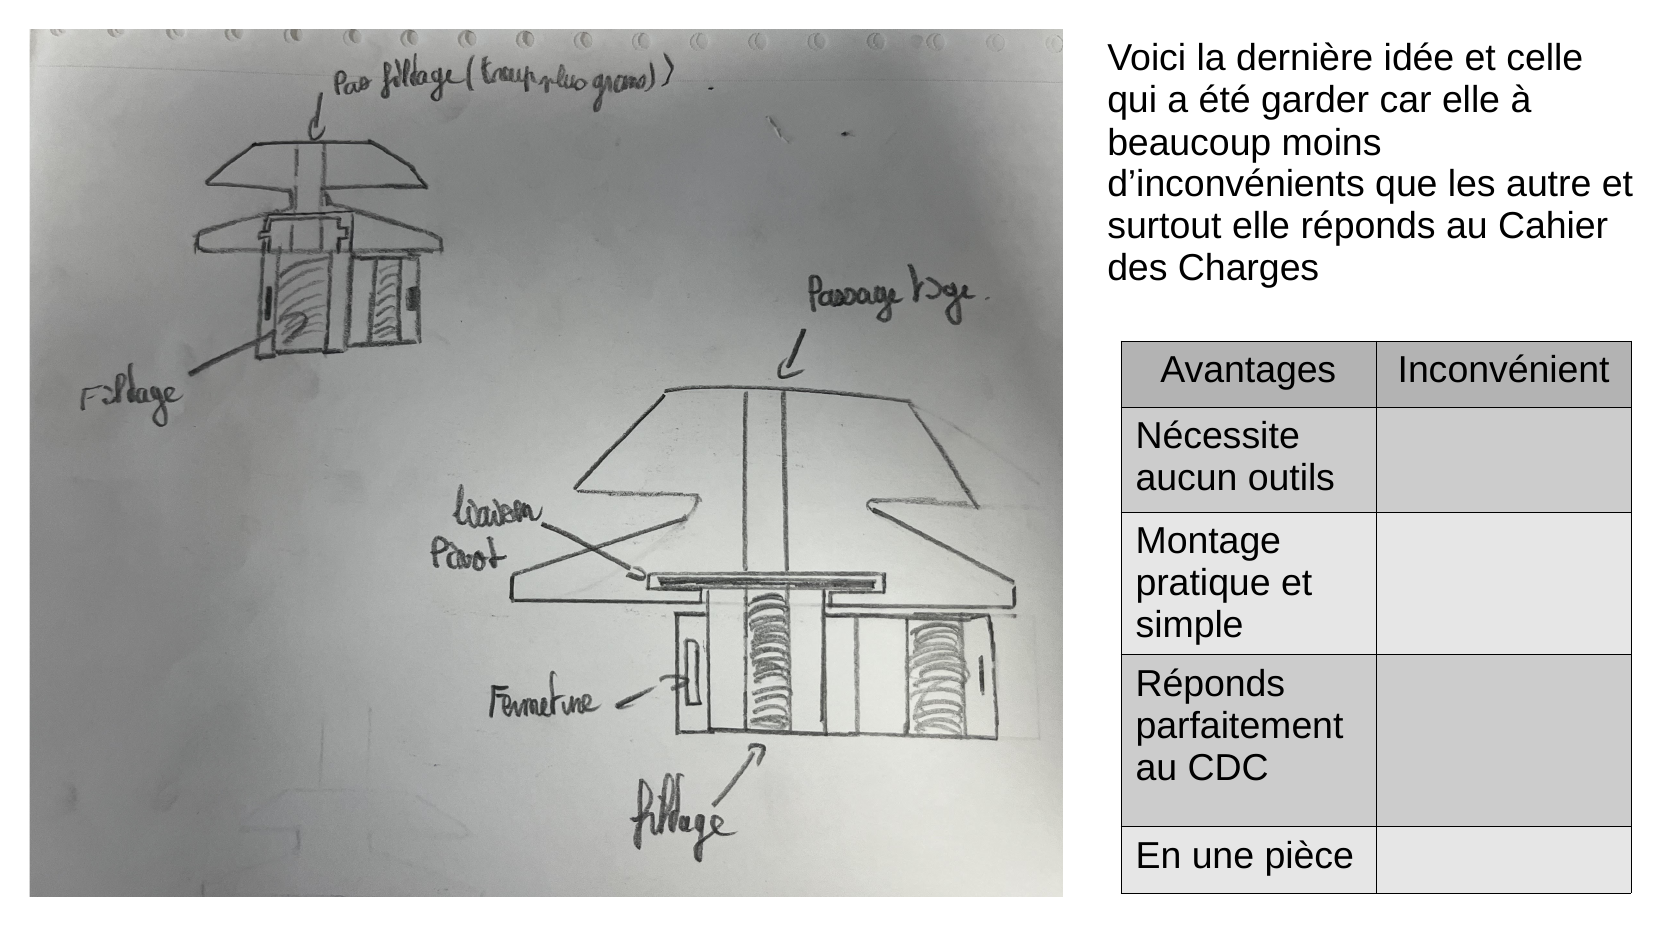

Voici la dernière idée et celle qui a été garder car elle à beaucoup moins d’inconvénients que les autre et surtout elle réponds au Cahier des Charges
| Avantages | Inconvénient |
| --- | --- |
| Nécessite aucun outils | |
| Montage pratique et simple | |
| Réponds parfaitement au CDC | |
| En une pièce | |